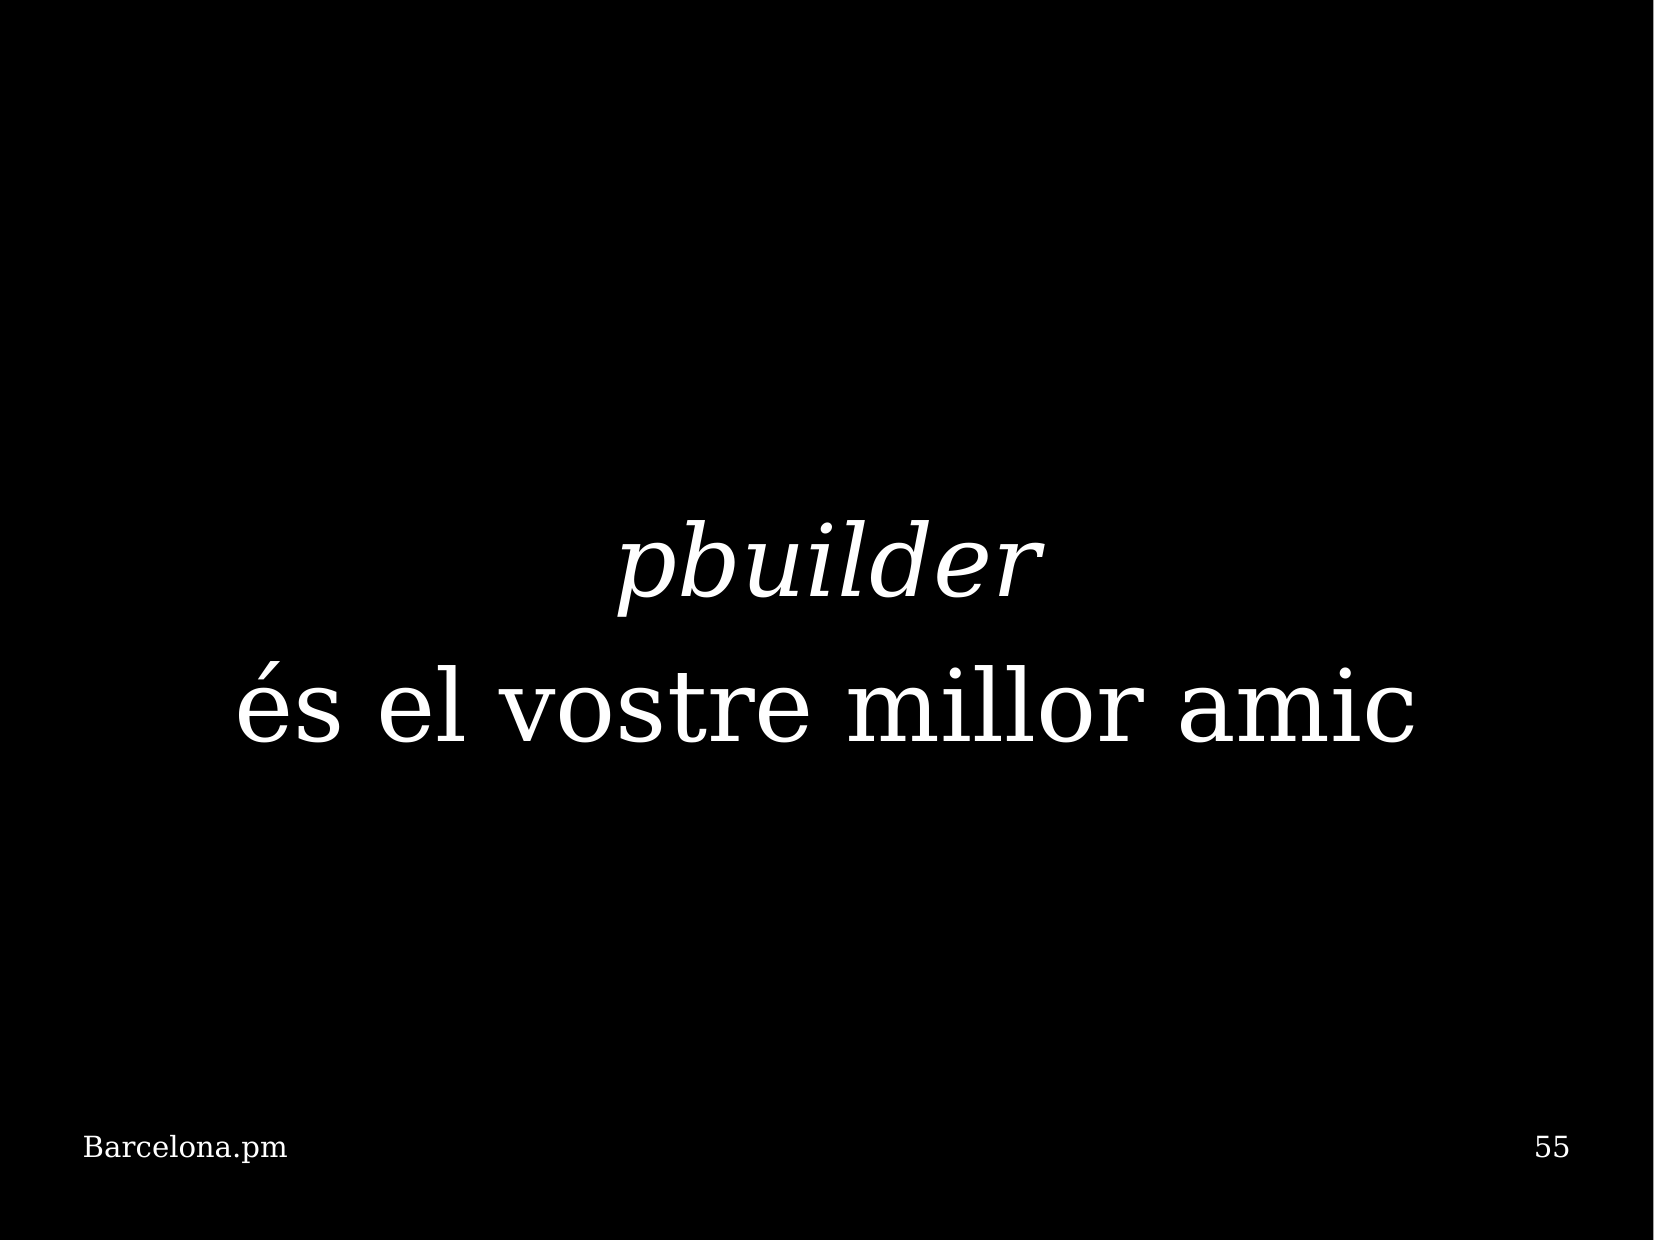

# pbuilder és el vostre millor amic
Barcelona.pm
55